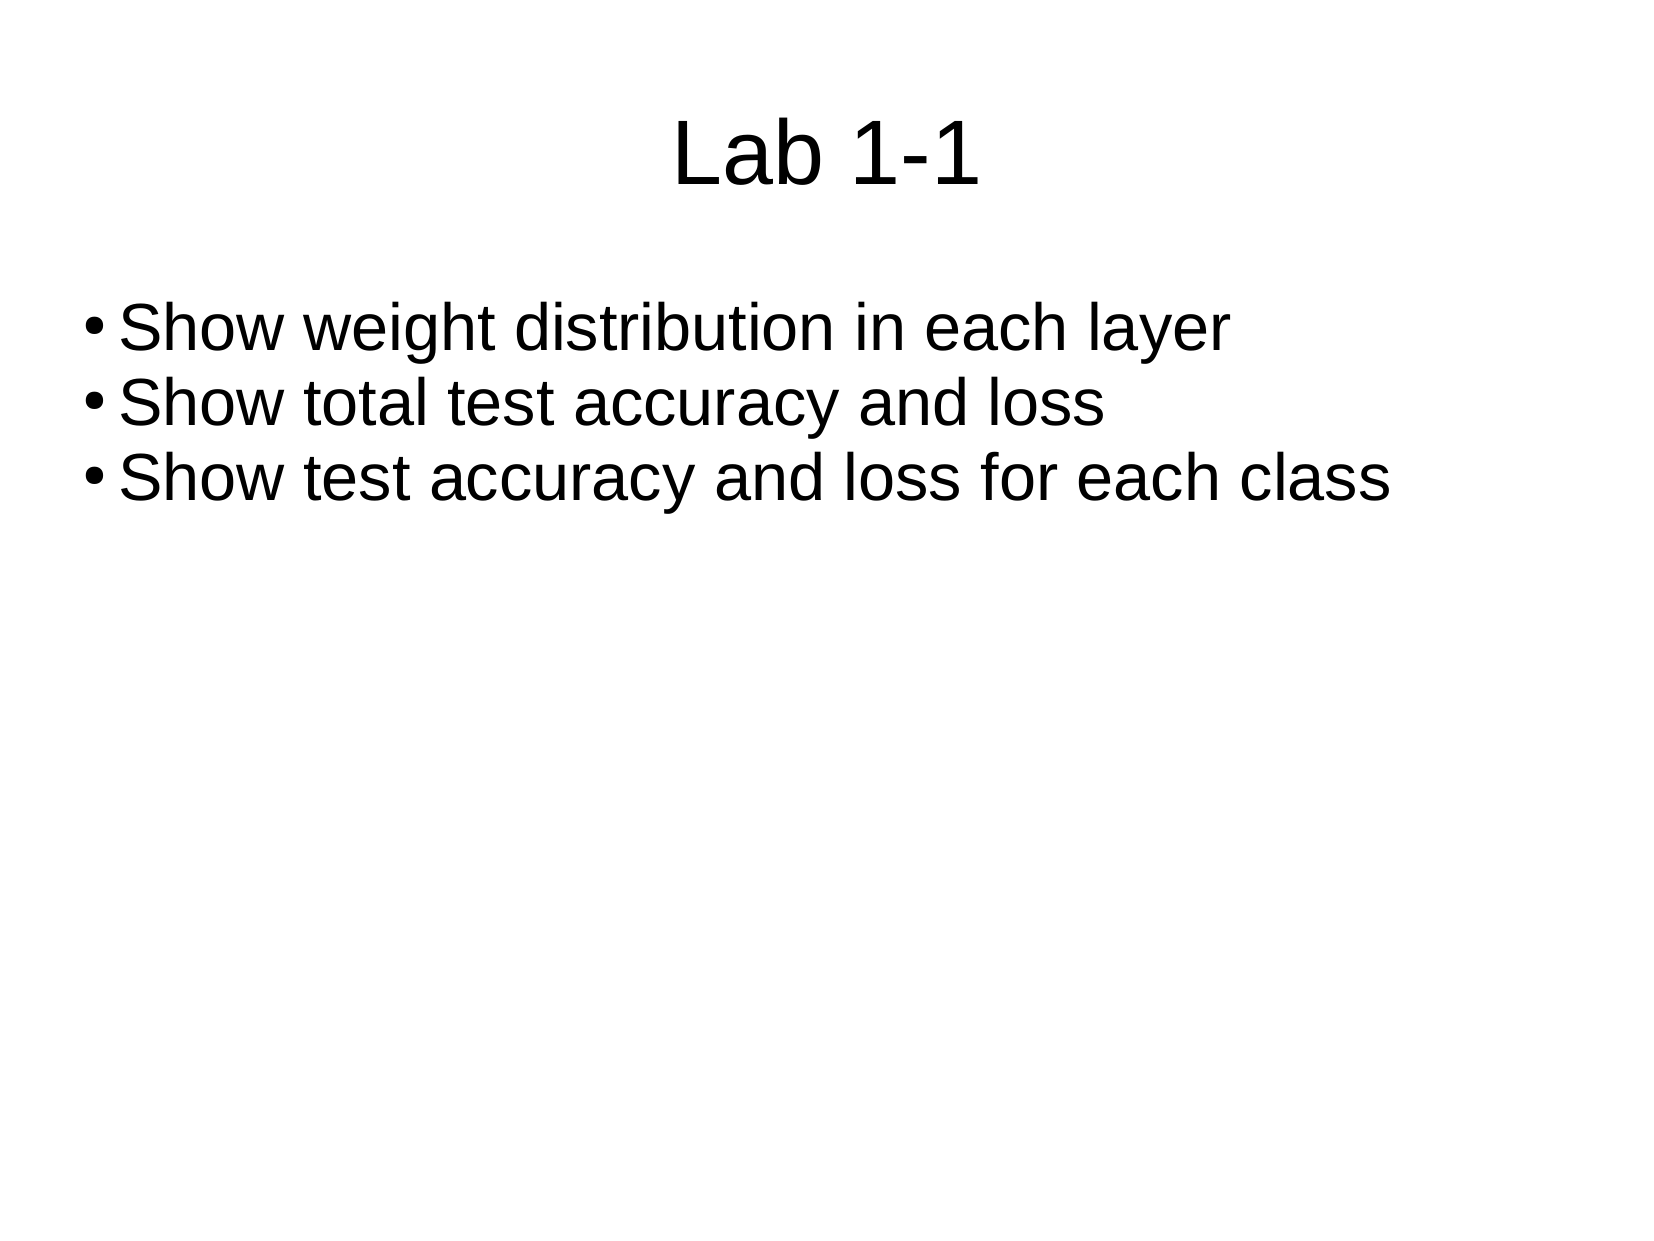

# Lab 1-1
Show weight distribution in each layer
Show total test accuracy and loss
Show test accuracy and loss for each class